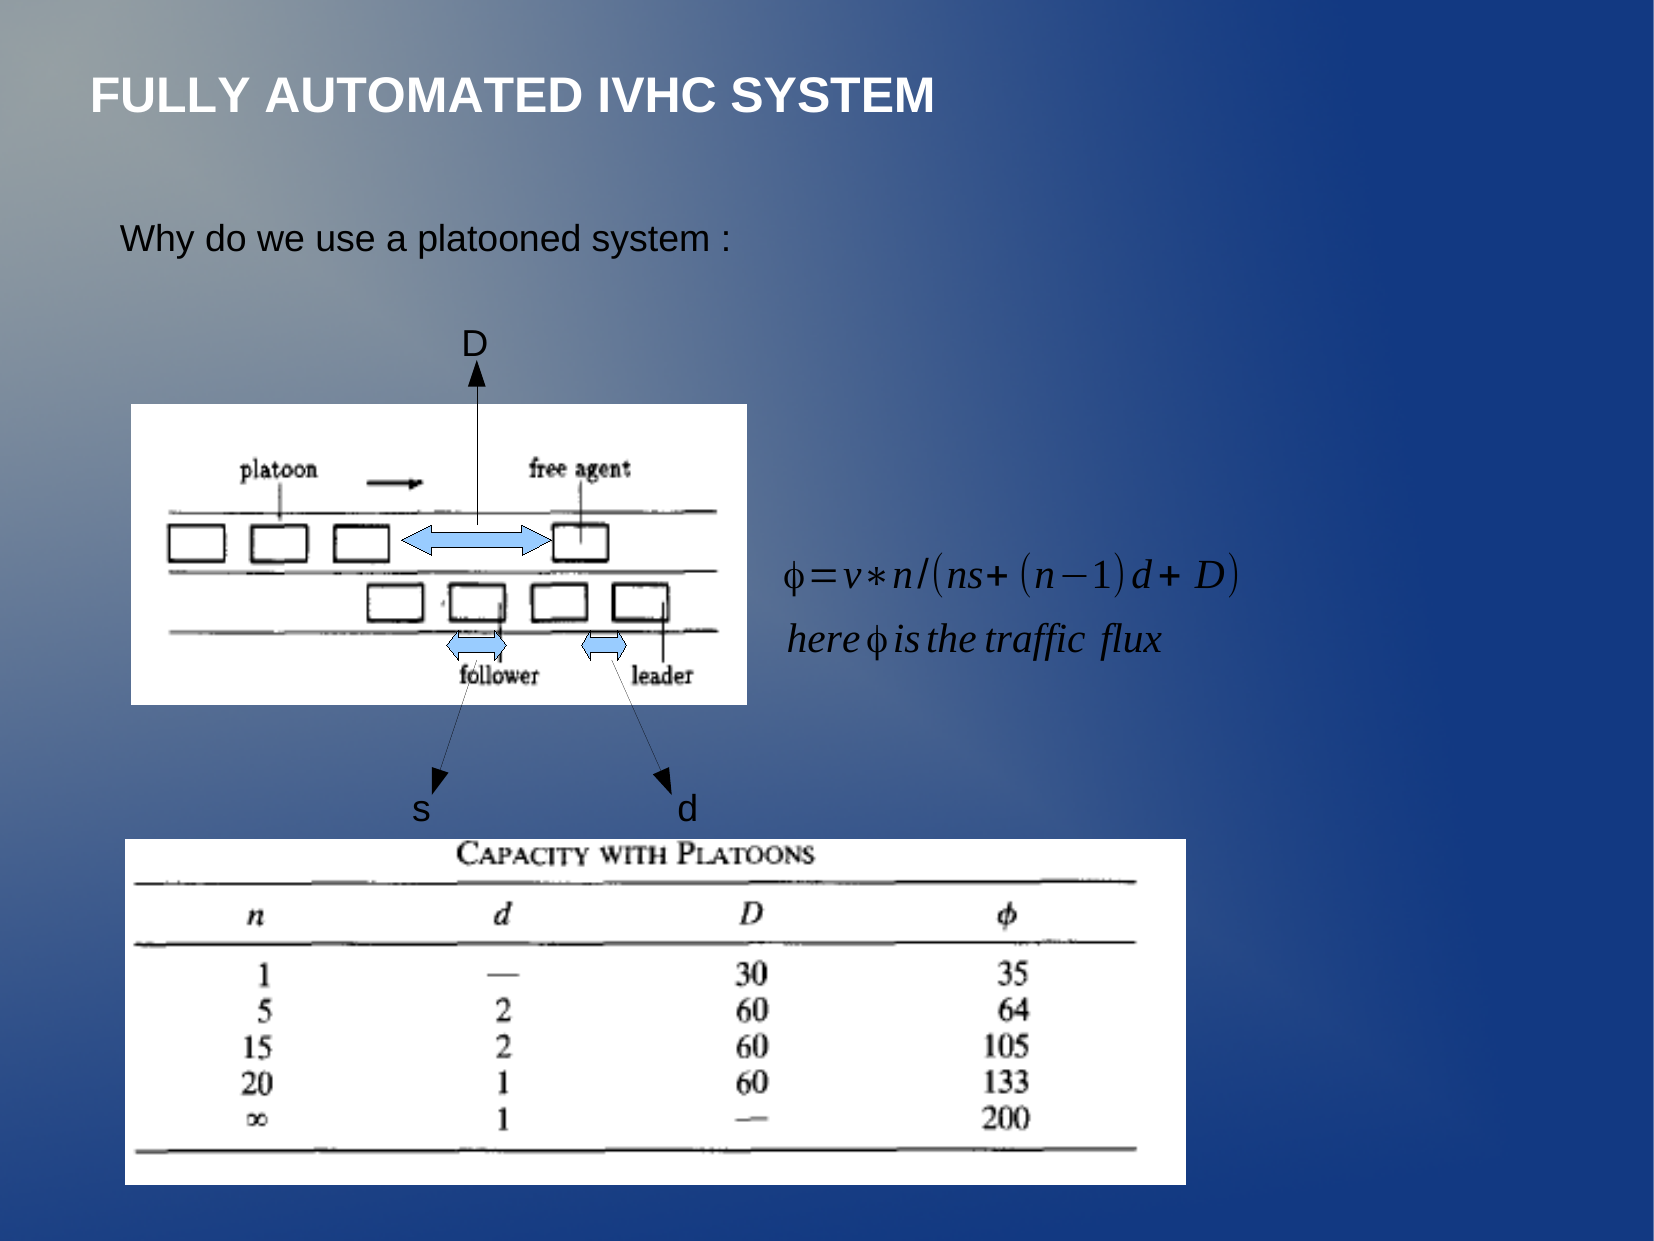

FULLY AUTOMATED IVHC SYSTEM
Why do we use a platooned system :
D
 s
 d